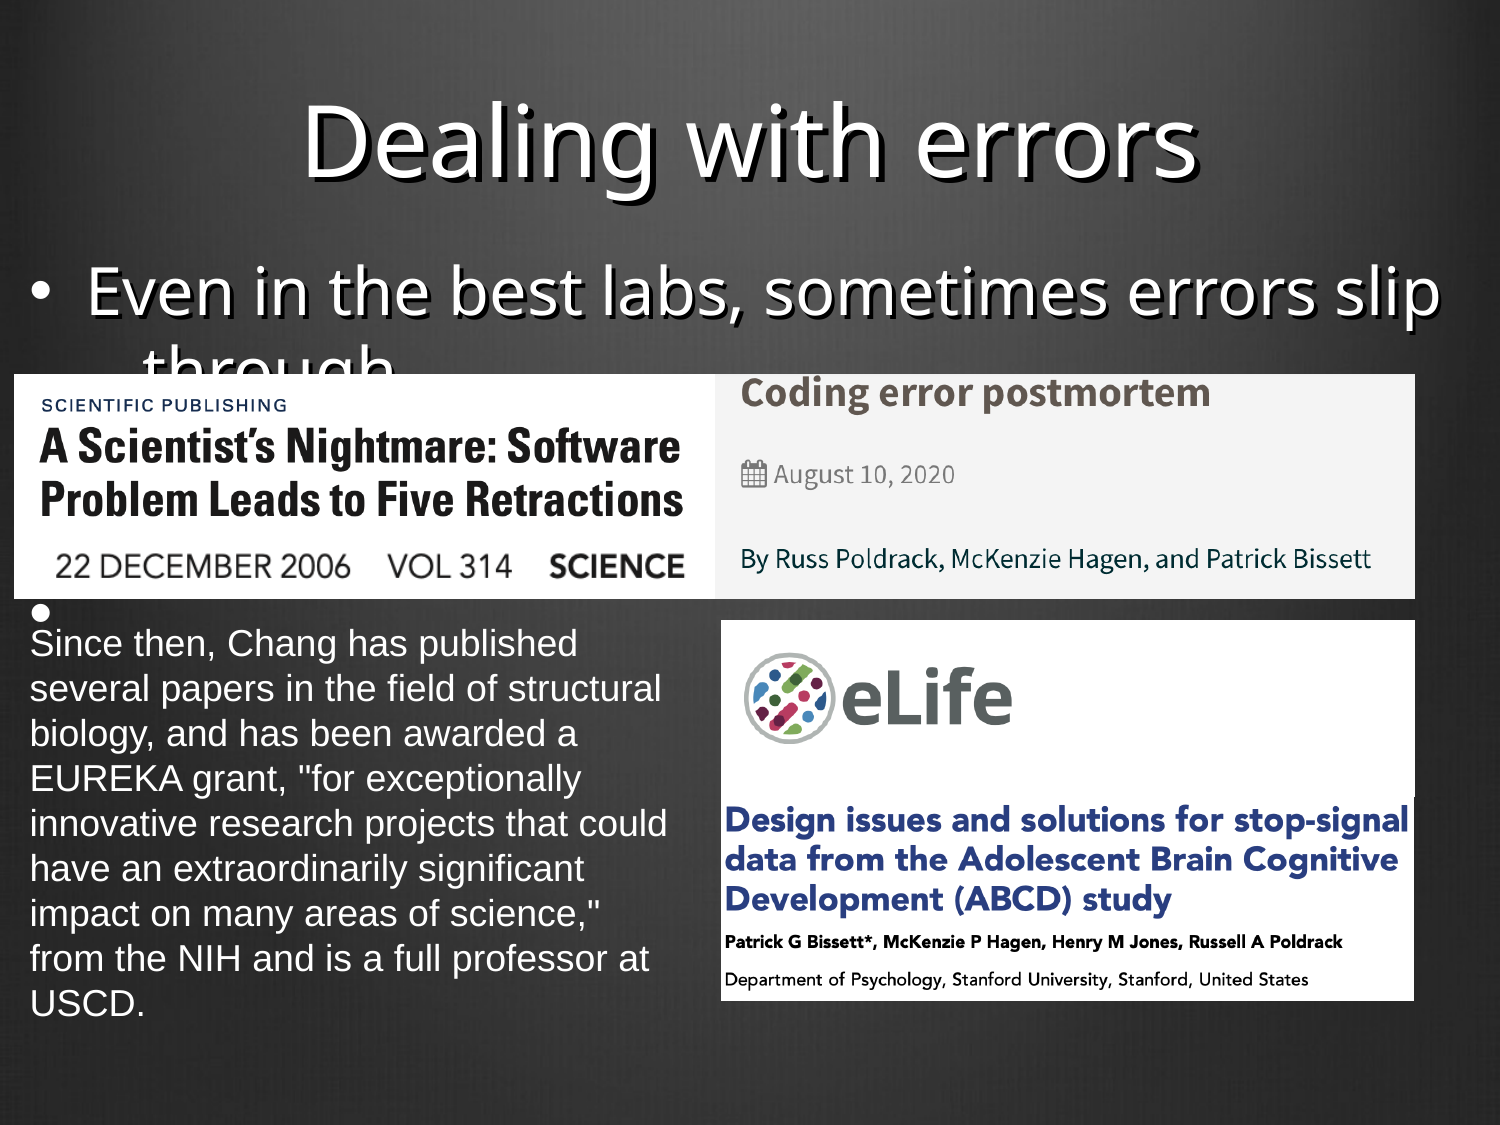

# Dealing with errors
Even in the best labs, sometimes errors slip through
Since then, Chang has published several papers in the field of structural biology, and has been awarded a EUREKA grant, "for exceptionally innovative research projects that could have an extraordinarily significant impact on many areas of science," from the NIH and is a full professor at USCD.